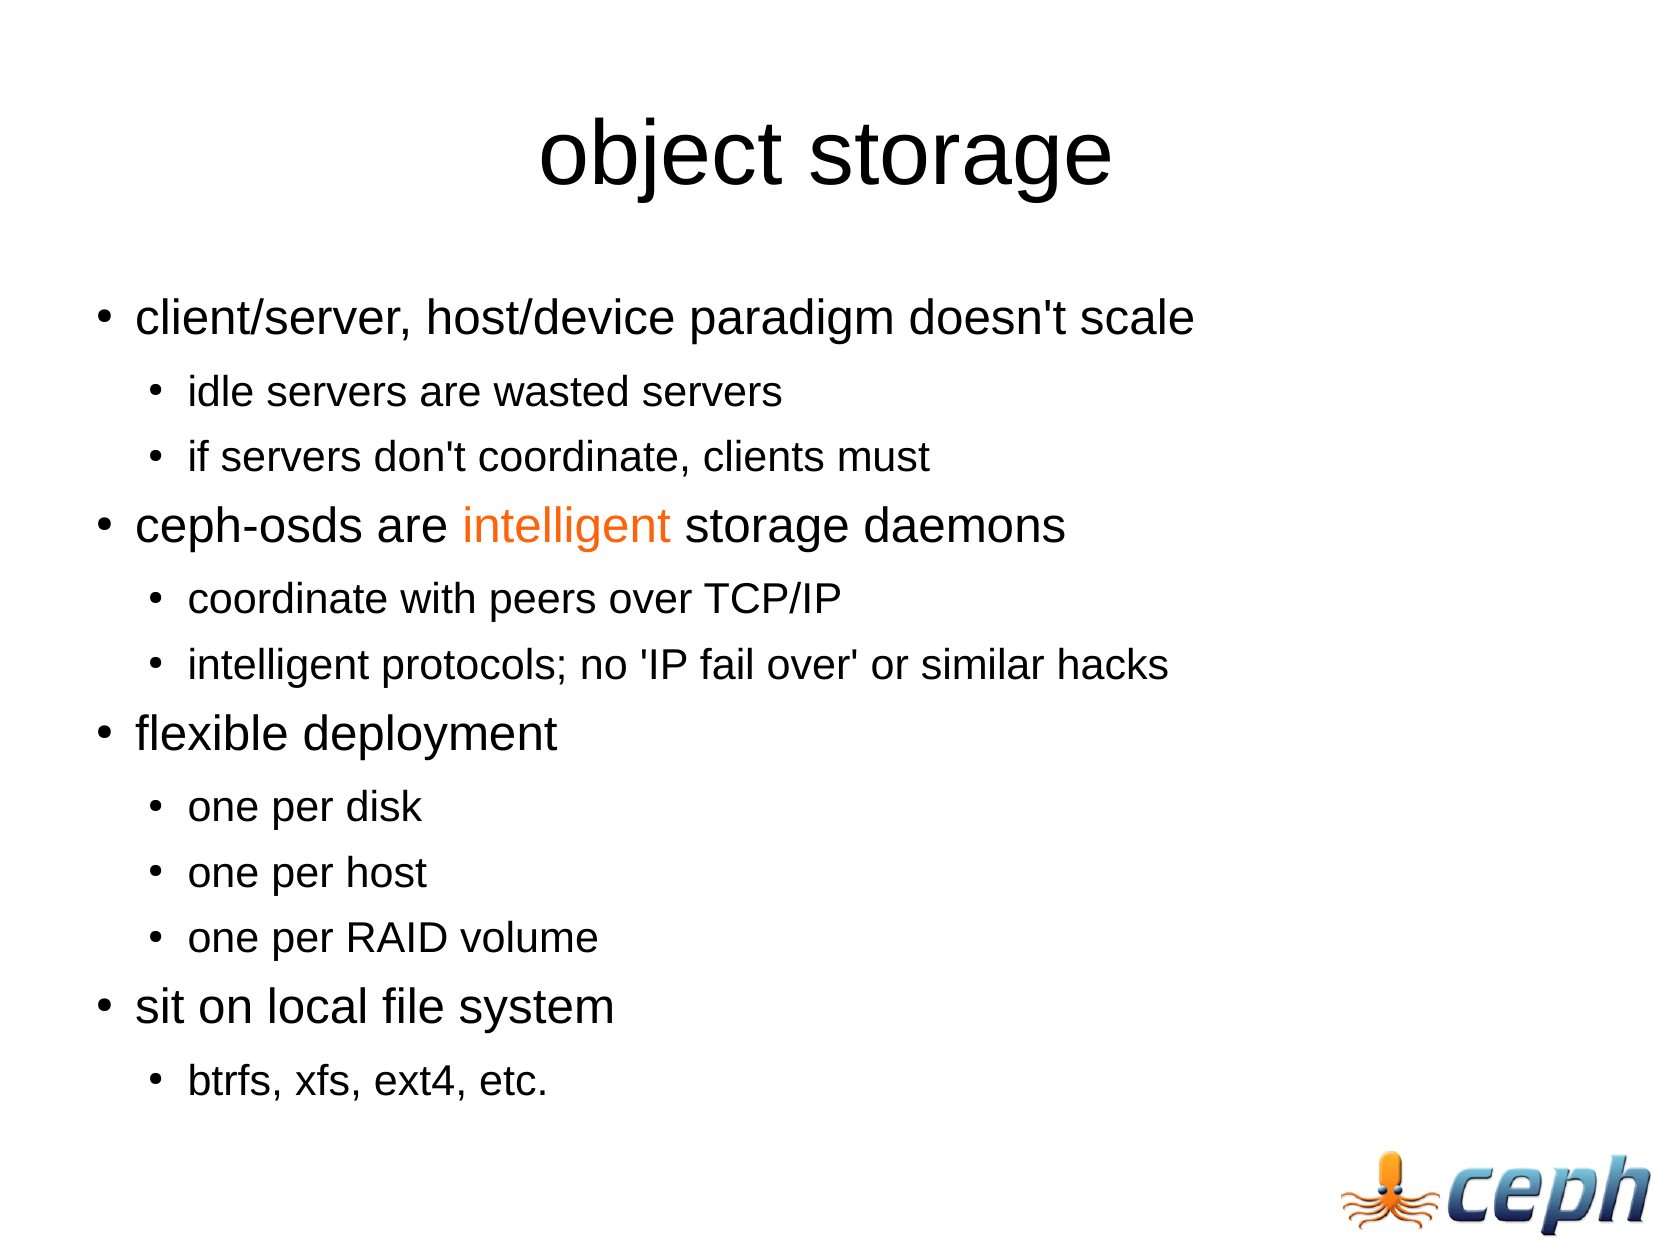

# object storage
client/server, host/device paradigm doesn't scale
idle servers are wasted servers
if servers don't coordinate, clients must
ceph-osds are intelligent storage daemons
coordinate with peers over TCP/IP
intelligent protocols; no 'IP fail over' or similar hacks
flexible deployment
one per disk
one per host
one per RAID volume
sit on local file system
btrfs, xfs, ext4, etc.